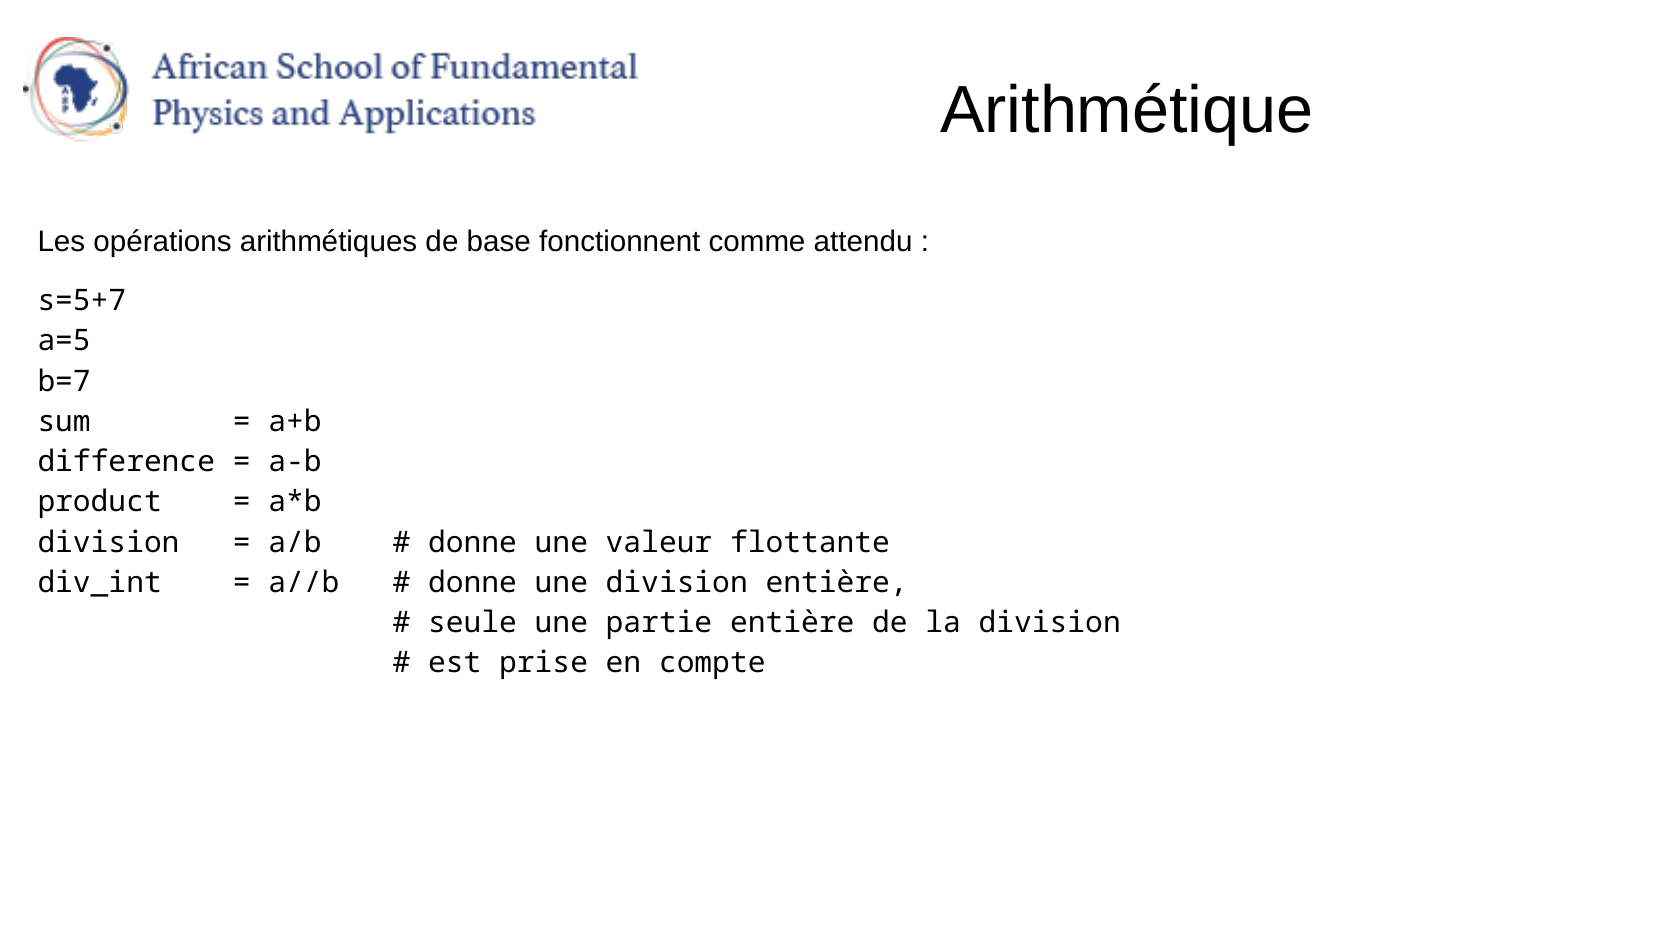

# Arithmétique
Les opérations arithmétiques de base fonctionnent comme attendu :
s=5+7
a=5
b=7
sum = a+b
difference = a-b
product = a*b
division = a/b # donne une valeur flottante
div_int = a//b # donne une division entière,
 # seule une partie entière de la division
 # est prise en compte